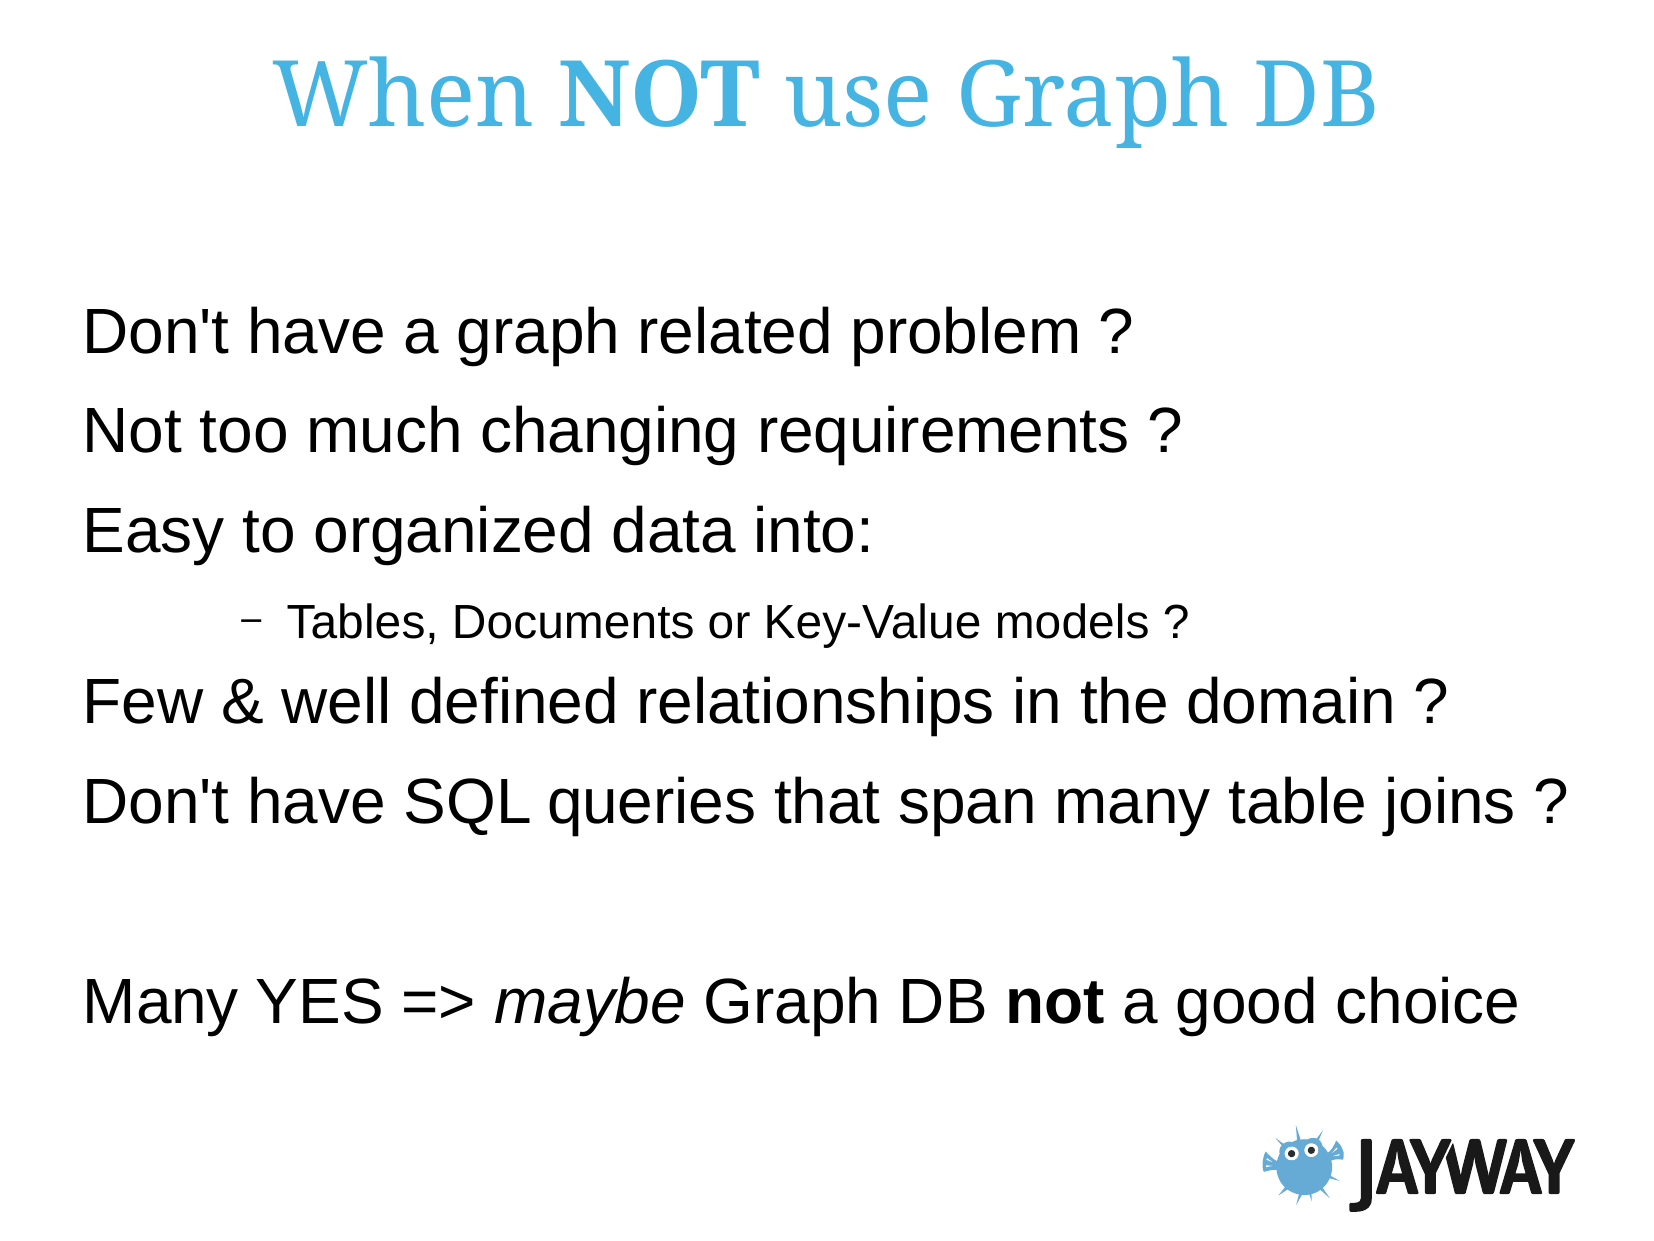

# When NOT use Graph DB
Don't have a graph related problem ?
Not too much changing requirements ?
Easy to organized data into:
Tables, Documents or Key-Value models ?
Few & well defined relationships in the domain ?
Don't have SQL queries that span many table joins ?
Many YES => maybe Graph DB not a good choice